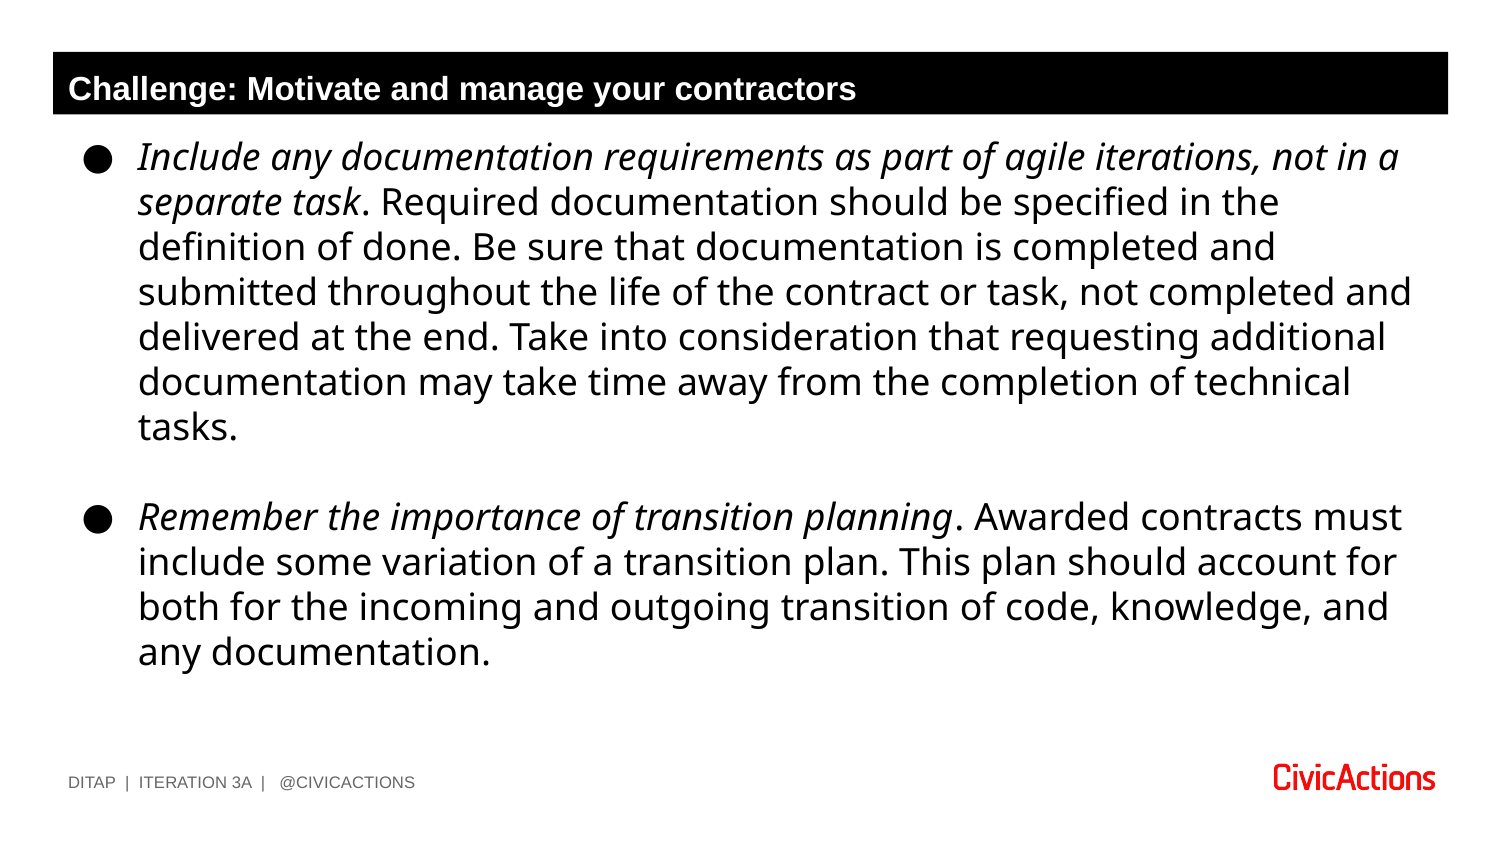

Challenge: Motivate and manage your contractors
# Include any documentation requirements as part of agile iterations, not in a separate task. Required documentation should be specified in the definition of done. Be sure that documentation is completed and submitted throughout the life of the contract or task, not completed and delivered at the end. Take into consideration that requesting additional documentation may take time away from the completion of technical tasks.
Remember the importance of transition planning. Awarded contracts must include some variation of a transition plan. This plan should account for both for the incoming and outgoing transition of code, knowledge, and any documentation.